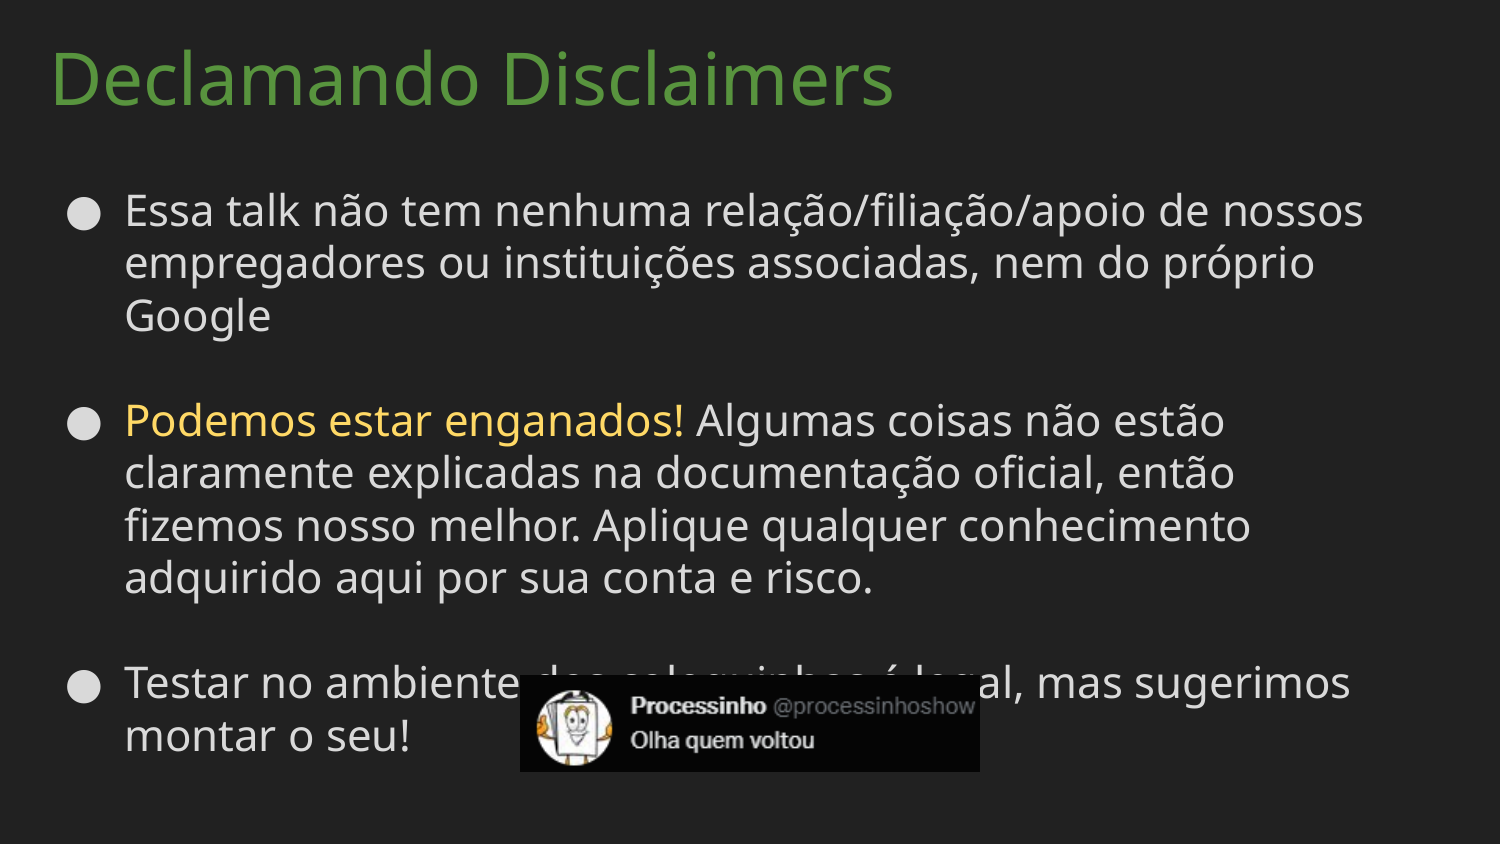

# Declamando Disclaimers
Essa talk não tem nenhuma relação/filiação/apoio de nossos empregadores ou instituições associadas, nem do próprio Google
Podemos estar enganados! Algumas coisas não estão claramente explicadas na documentação oficial, então fizemos nosso melhor. Aplique qualquer conhecimento adquirido aqui por sua conta e risco.
Testar no ambiente dos coleguinhas é legal, mas sugerimos montar o seu!